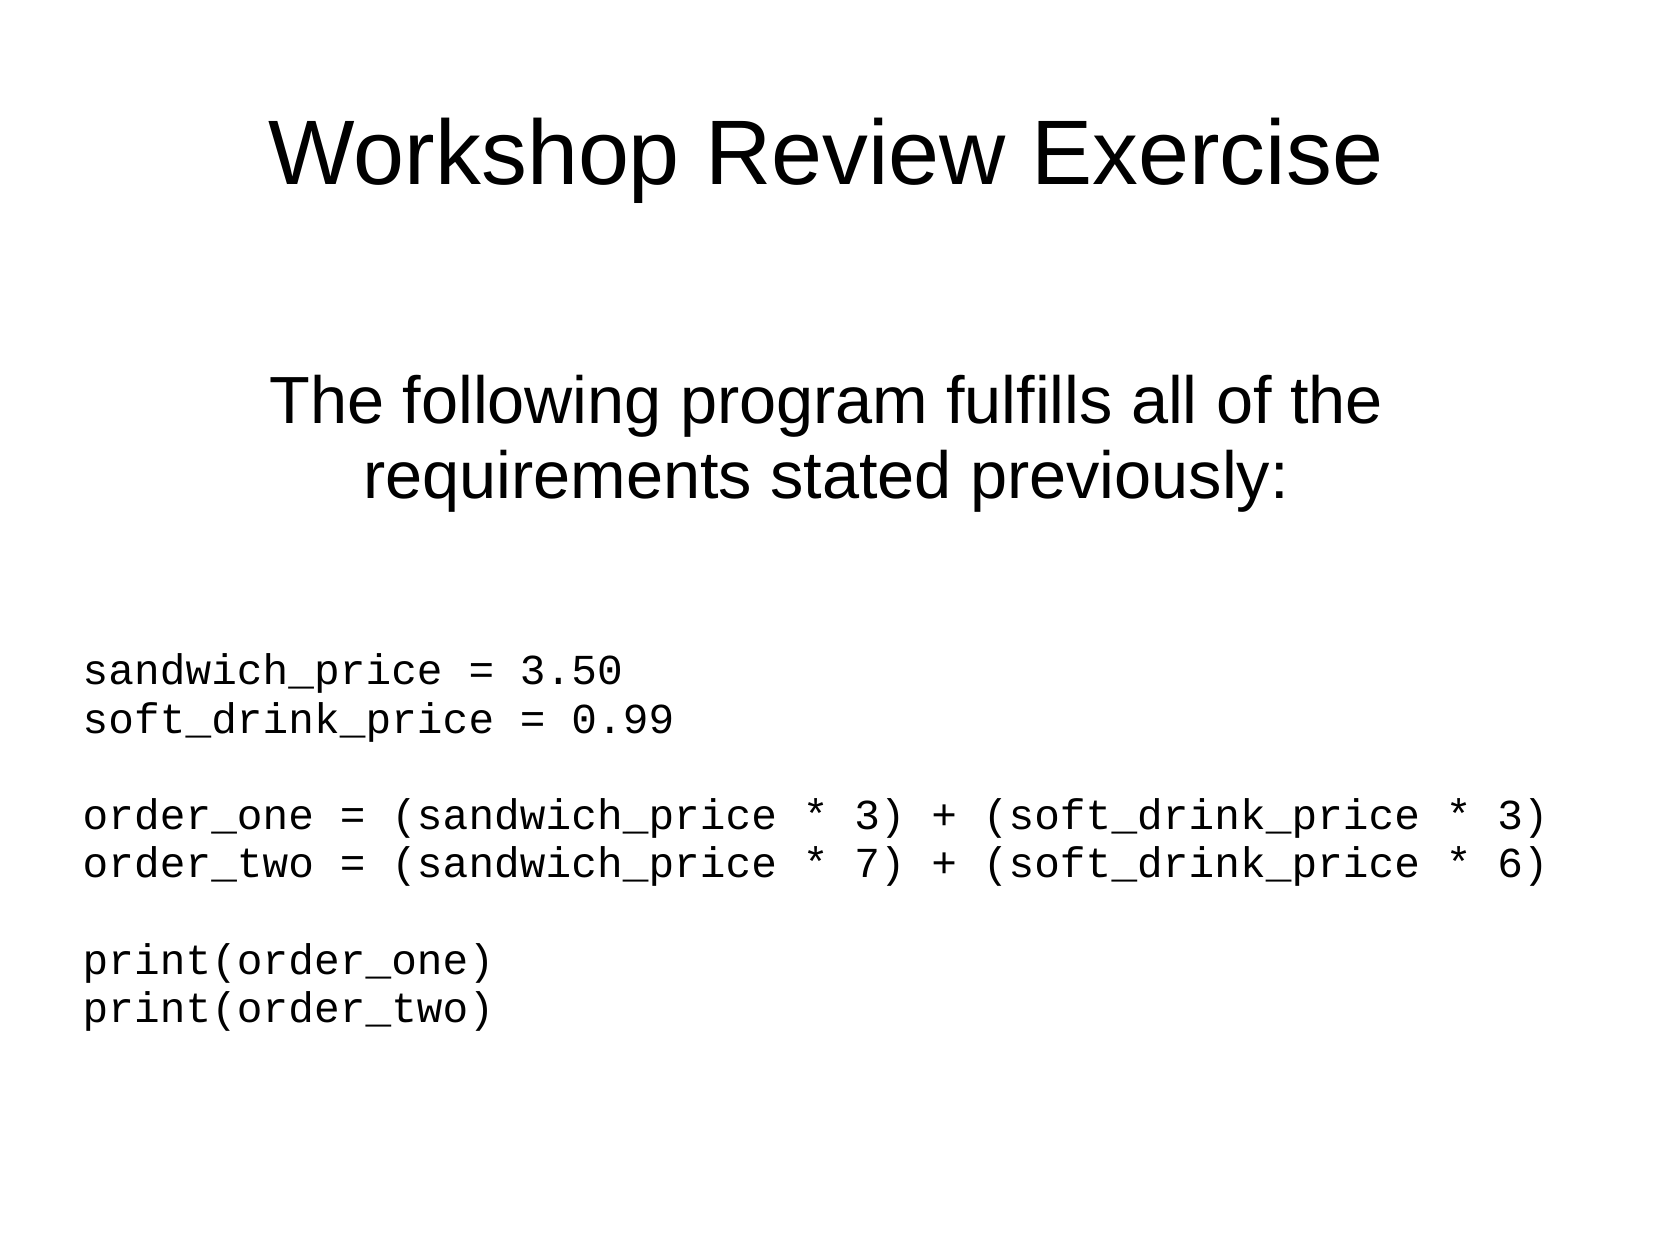

# Workshop Review Exercise
The following program fulfills all of the requirements stated previously:
sandwich_price = 3.50
soft_drink_price = 0.99
order_one = (sandwich_price * 3) + (soft_drink_price * 3)
order_two = (sandwich_price * 7) + (soft_drink_price * 6)
print(order_one)
print(order_two)